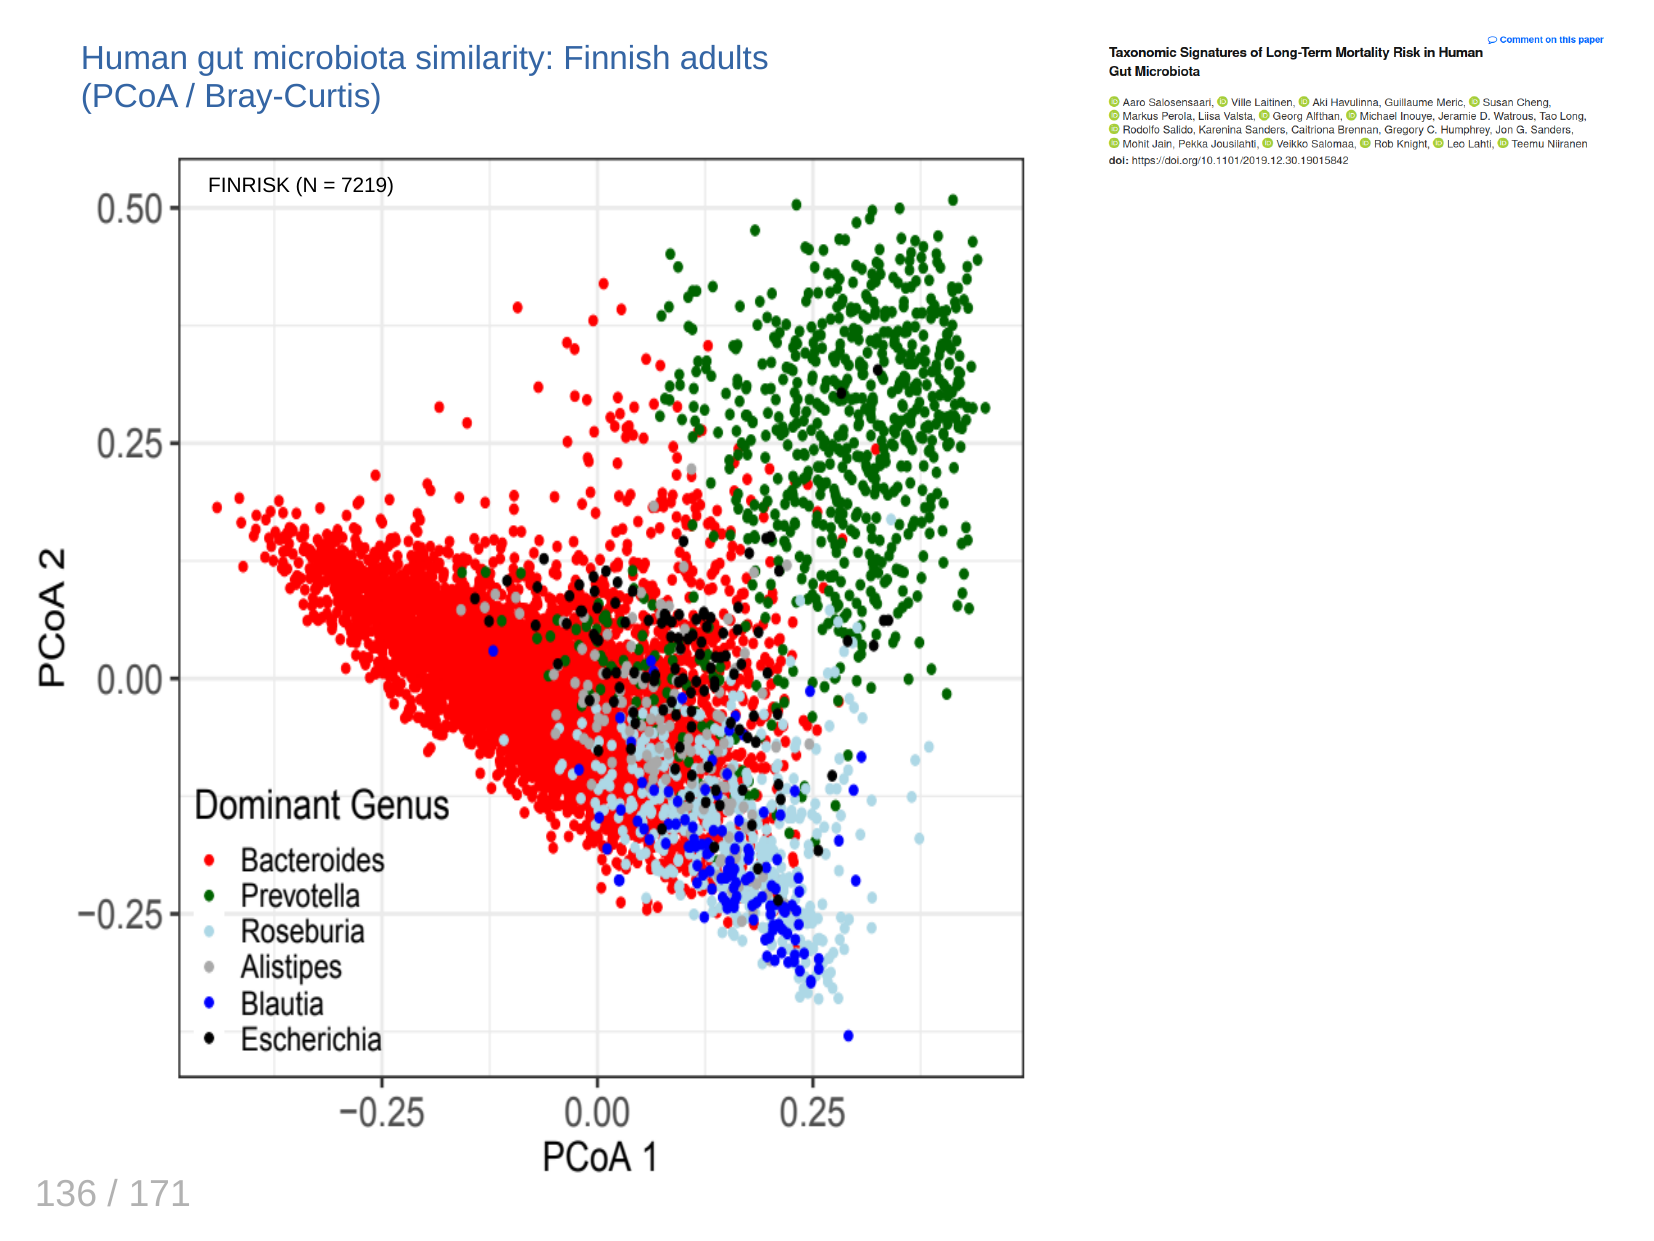

# Human gut microbiota similarity: Finnish adults (PCoA / Bray-Curtis)
FINRISK (N = 7219)